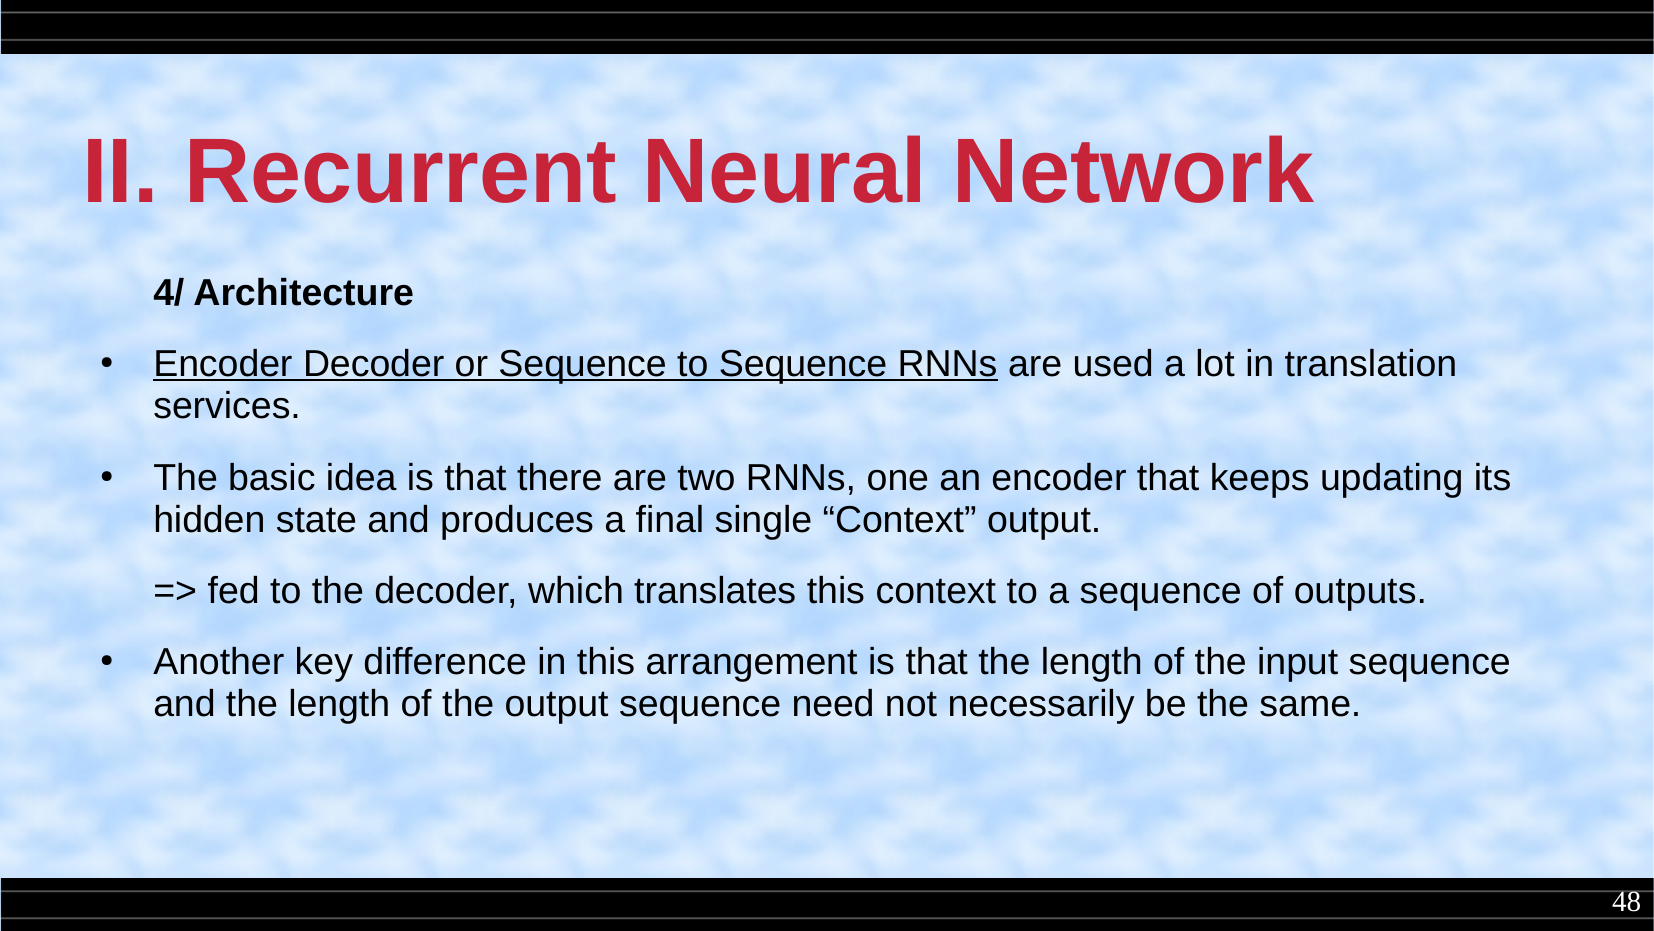

# II. Recurrent Neural Network
4/ Architecture
Encoder Decoder or Sequence to Sequence RNNs are used a lot in translation services.
The basic idea is that there are two RNNs, one an encoder that keeps updating its hidden state and produces a final single “Context” output.
=> fed to the decoder, which translates this context to a sequence of outputs.
Another key difference in this arrangement is that the length of the input sequence and the length of the output sequence need not necessarily be the same.